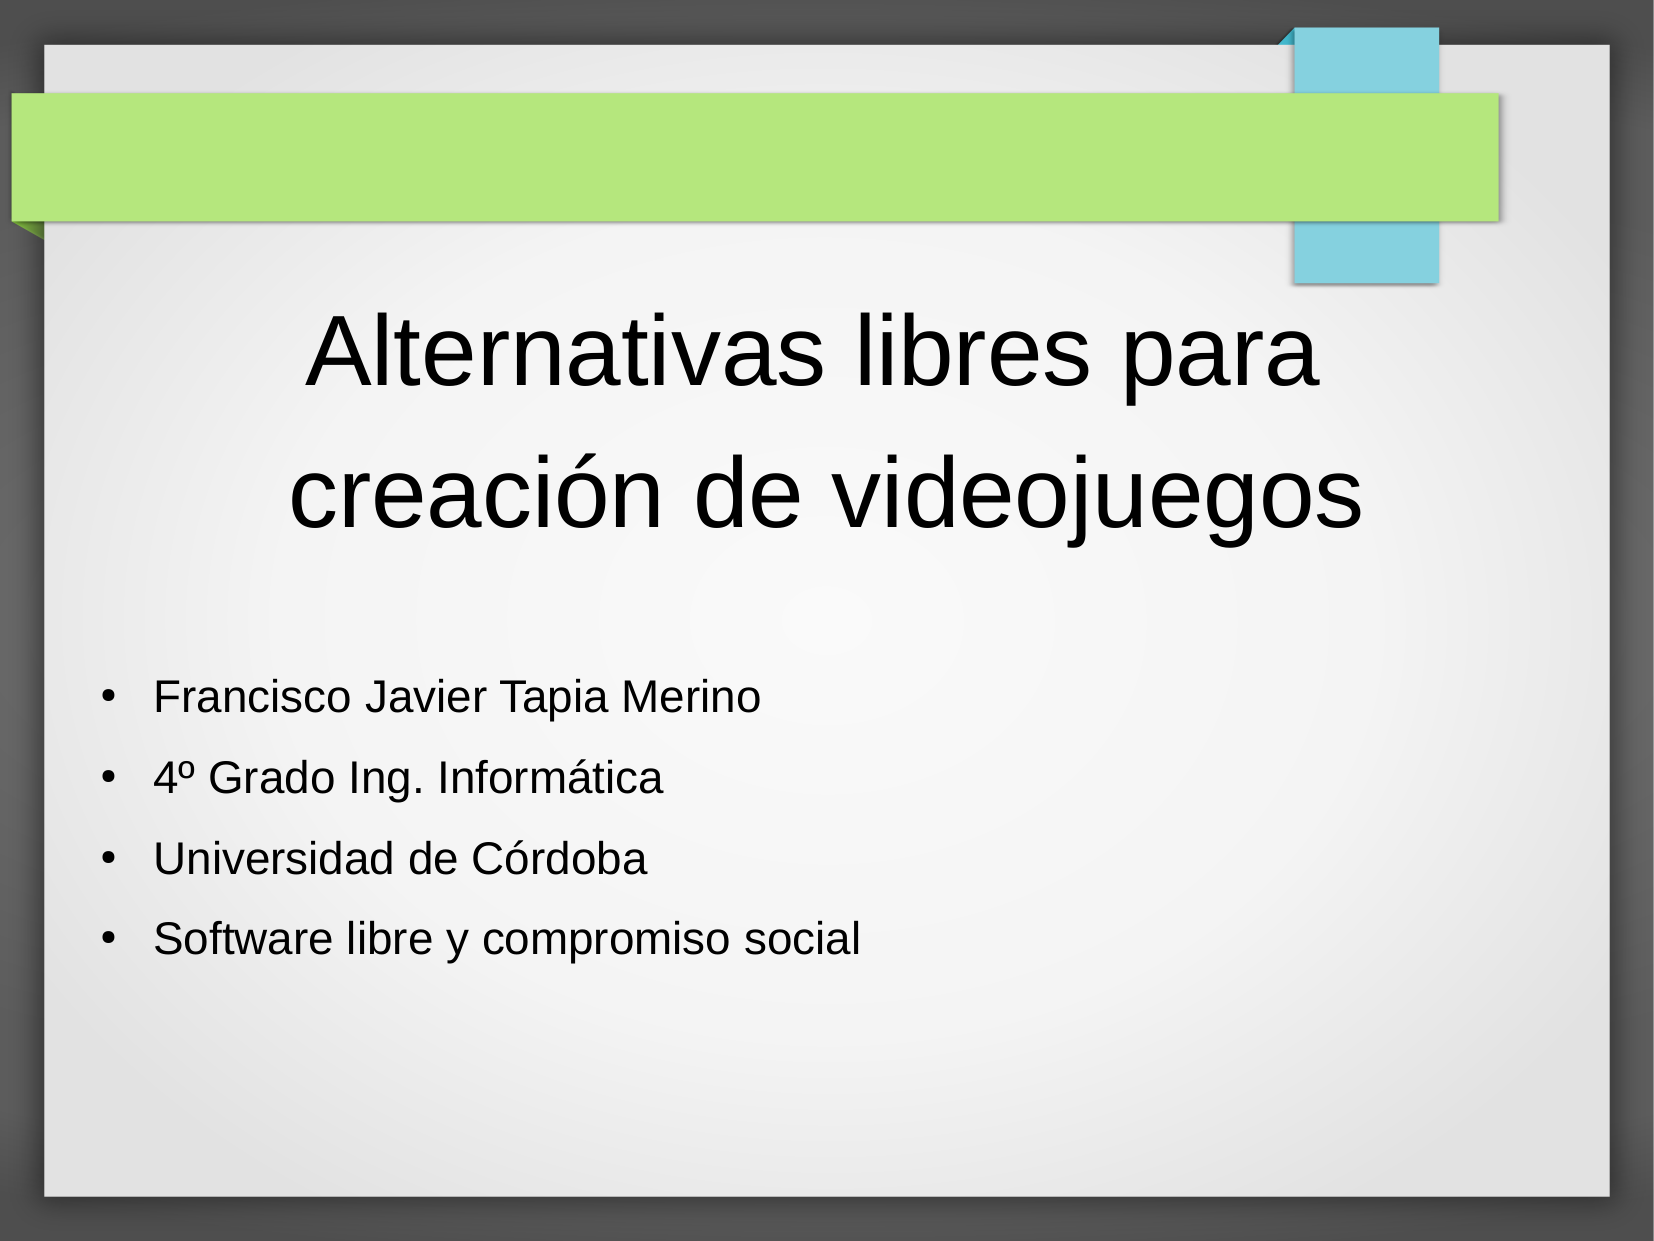

# Alternativas libres para
creación de videojuegos
Francisco Javier Tapia Merino
4º Grado Ing. Informática
Universidad de Córdoba
Software libre y compromiso social